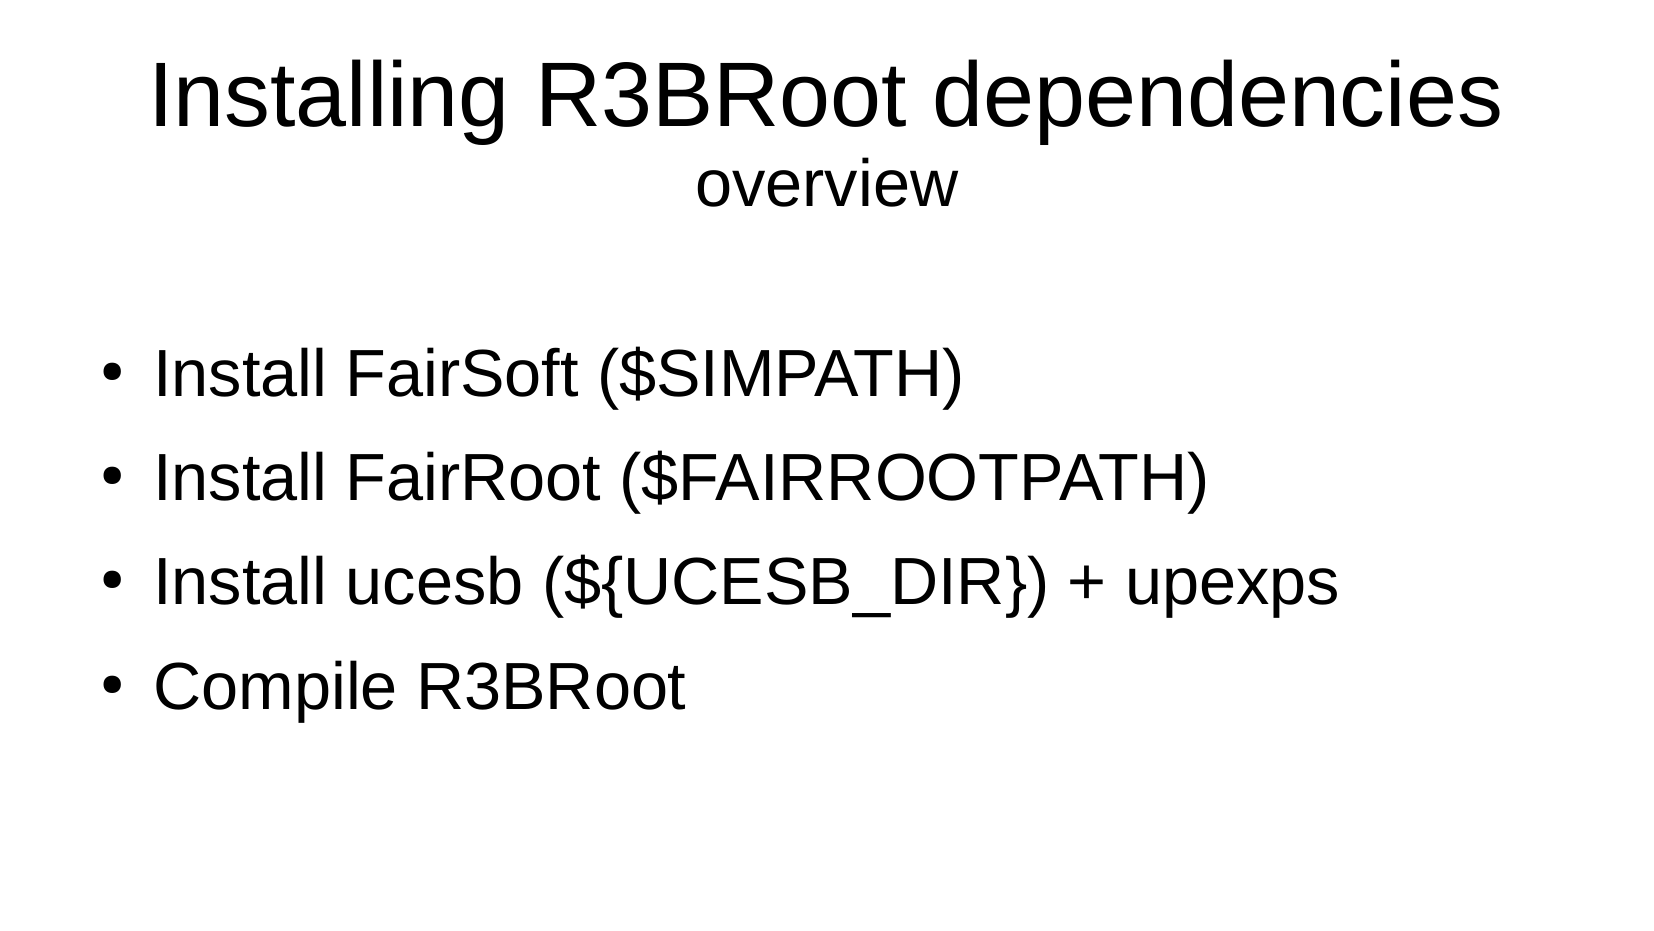

# Installing R3BRoot dependencies overview
Install FairSoft ($SIMPATH)
Install FairRoot ($FAIRROOTPATH)
Install ucesb (${UCESB_DIR}) + upexps
Compile R3BRoot